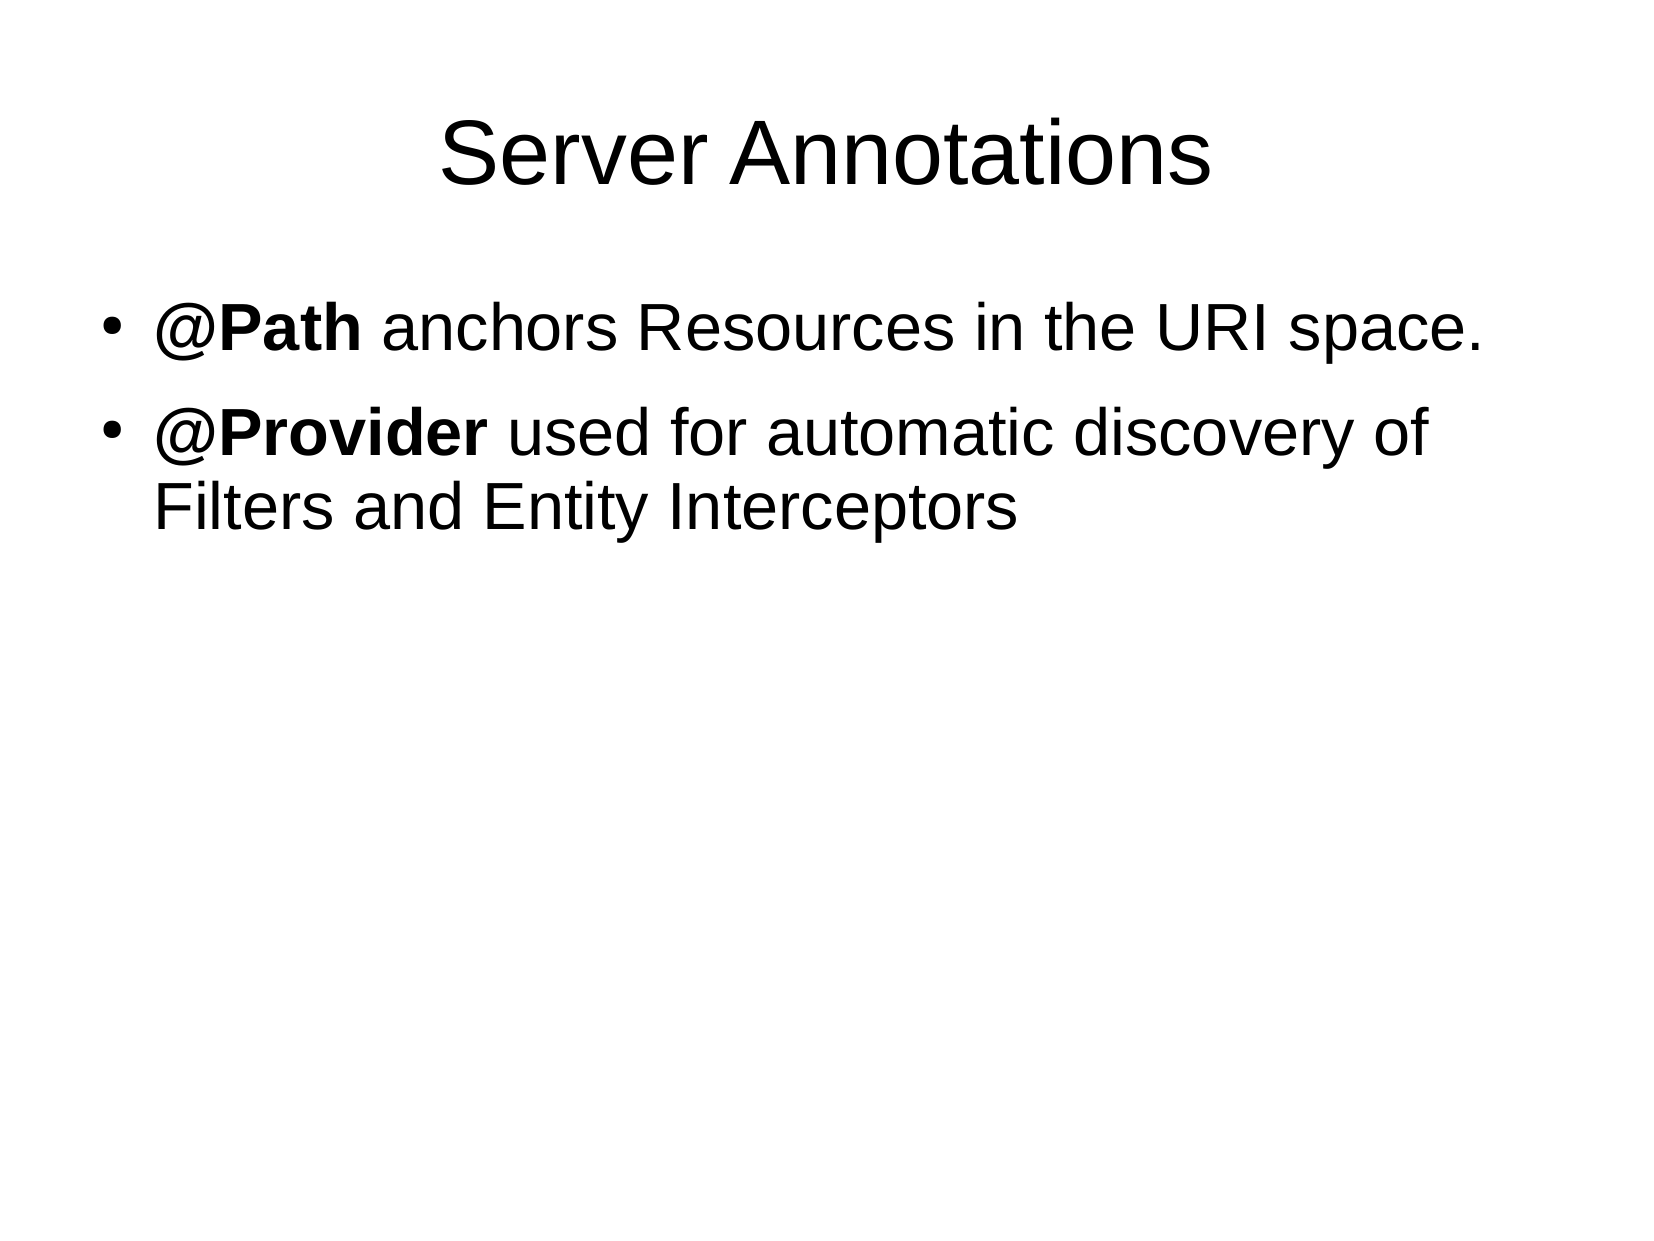

# Server Annotations
@Path anchors Resources in the URI space.
@Provider used for automatic discovery of Filters and Entity Interceptors